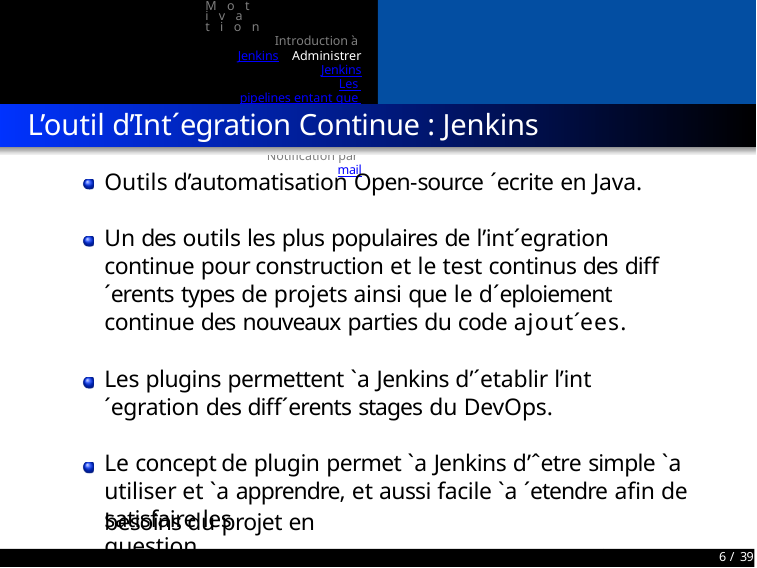

Motivation Introduction `a Jenkins Administrer Jenkins
Les pipelines entant que Code
Jenkins Webhook Notification par mail
L’outil d’Int´egration Continue : Jenkins
Outils d’automatisation Open-source ´ecrite en Java.
Un des outils les plus populaires de l’int´egration continue pour construction et le test continus des diff´erents types de projets ainsi que le d´eploiement continue des nouveaux parties du code ajout´ees.
Les plugins permettent `a Jenkins d’´etablir l’int´egration des diff´erents stages du DevOps.
Le concept de plugin permet `a Jenkins d’ˆetre simple `a utiliser et `a apprendre, et aussi facile `a ´etendre afin de satisfaire les
besoins du projet en question.
6 / 39